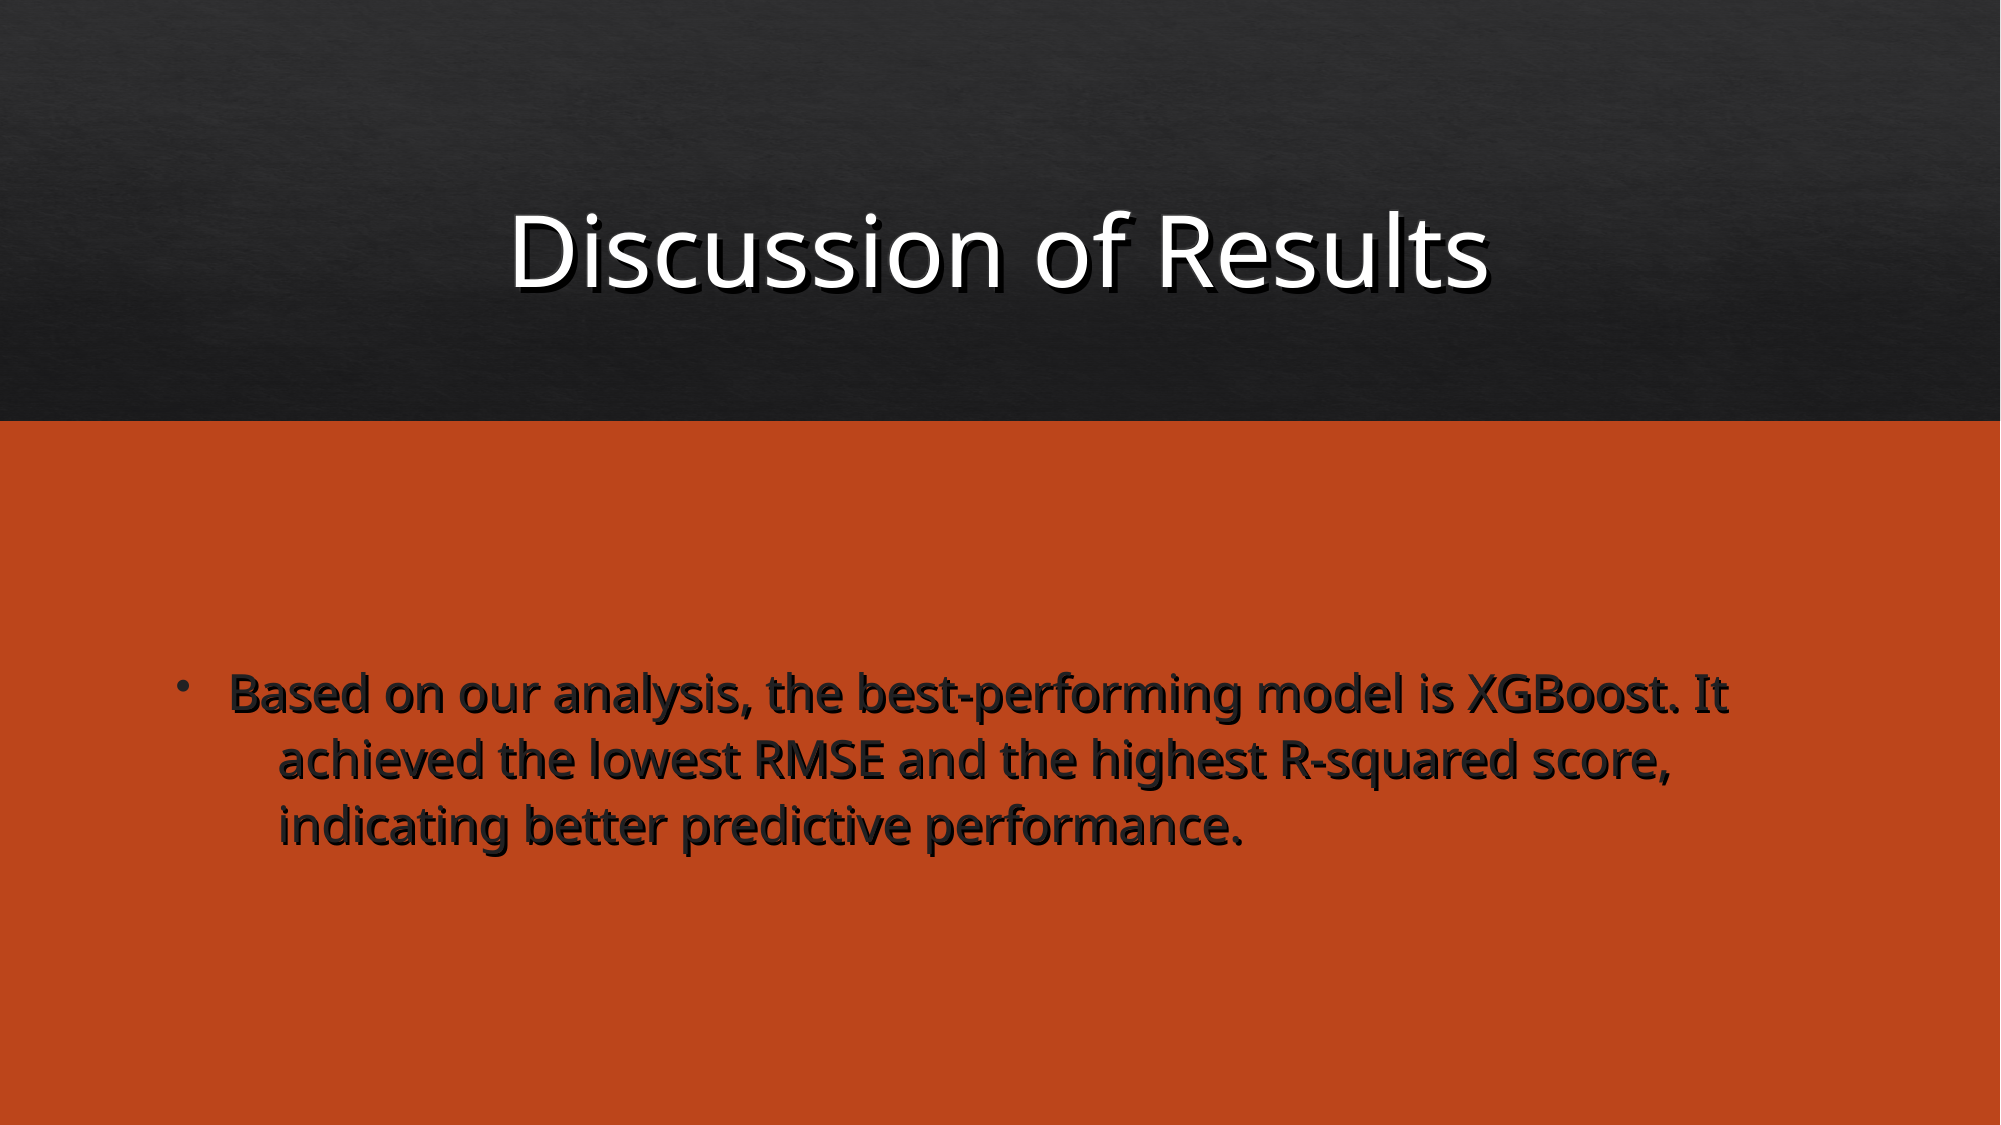

# Discussion of Results
Based on our analysis, the best-performing model is XGBoost. It achieved the lowest RMSE and the highest R-squared score, indicating better predictive performance.